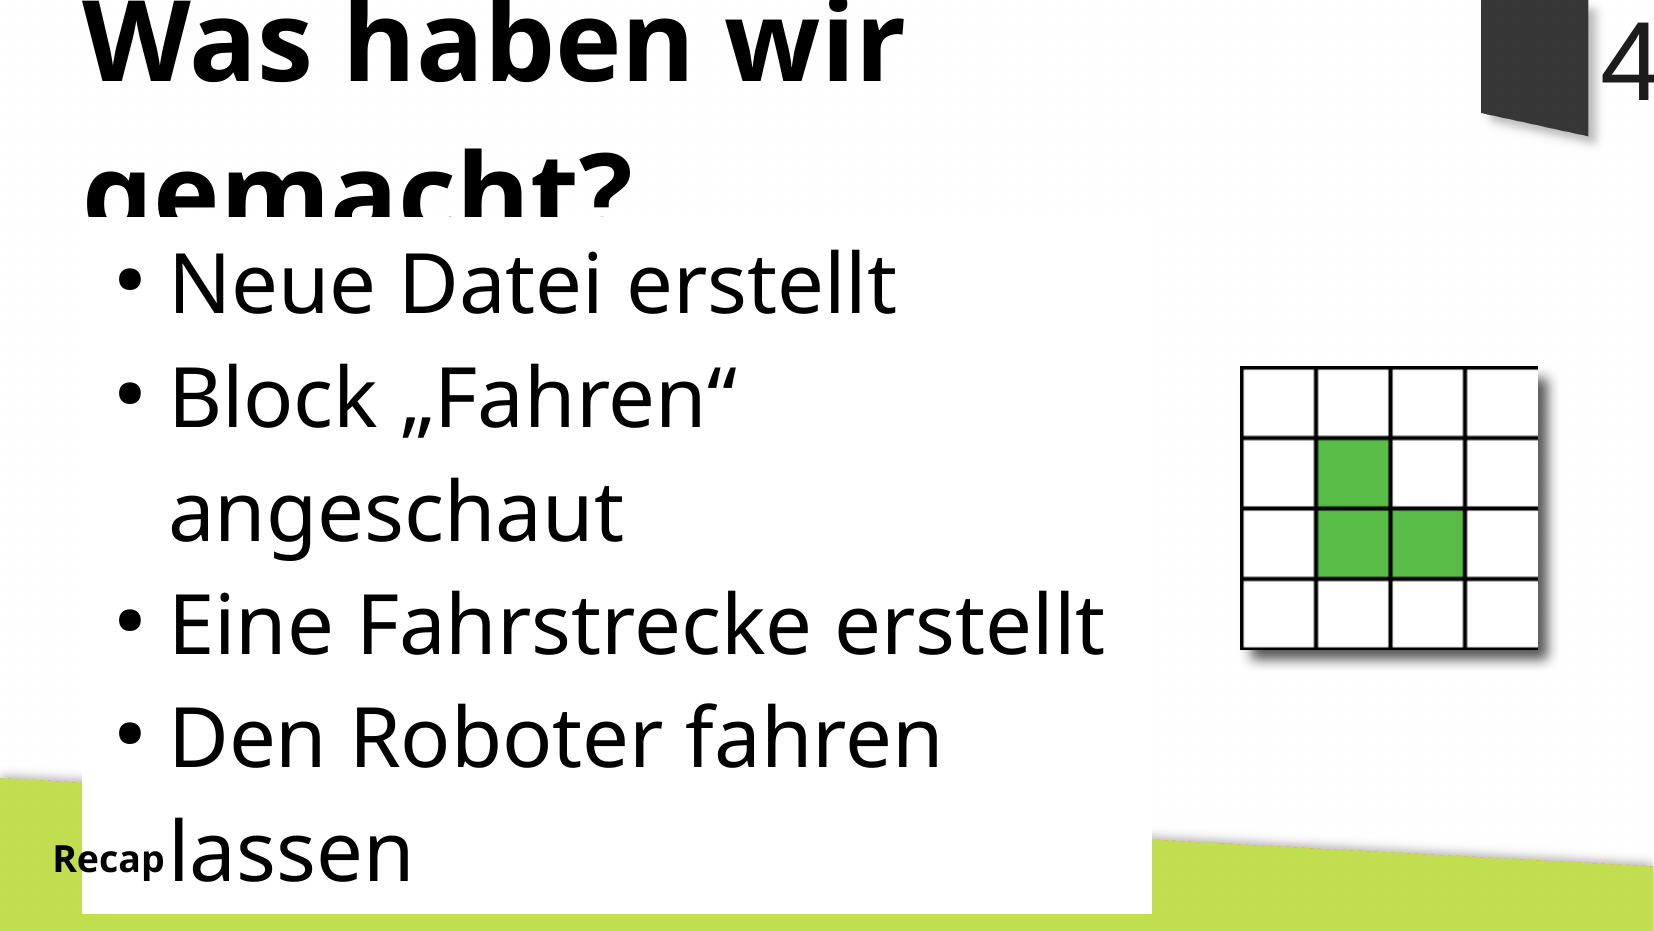

# Was haben wir gemacht?
Neue Datei erstellt
Block „Fahren“ angeschaut
Eine Fahrstrecke erstellt
Den Roboter fahren lassen
Recap